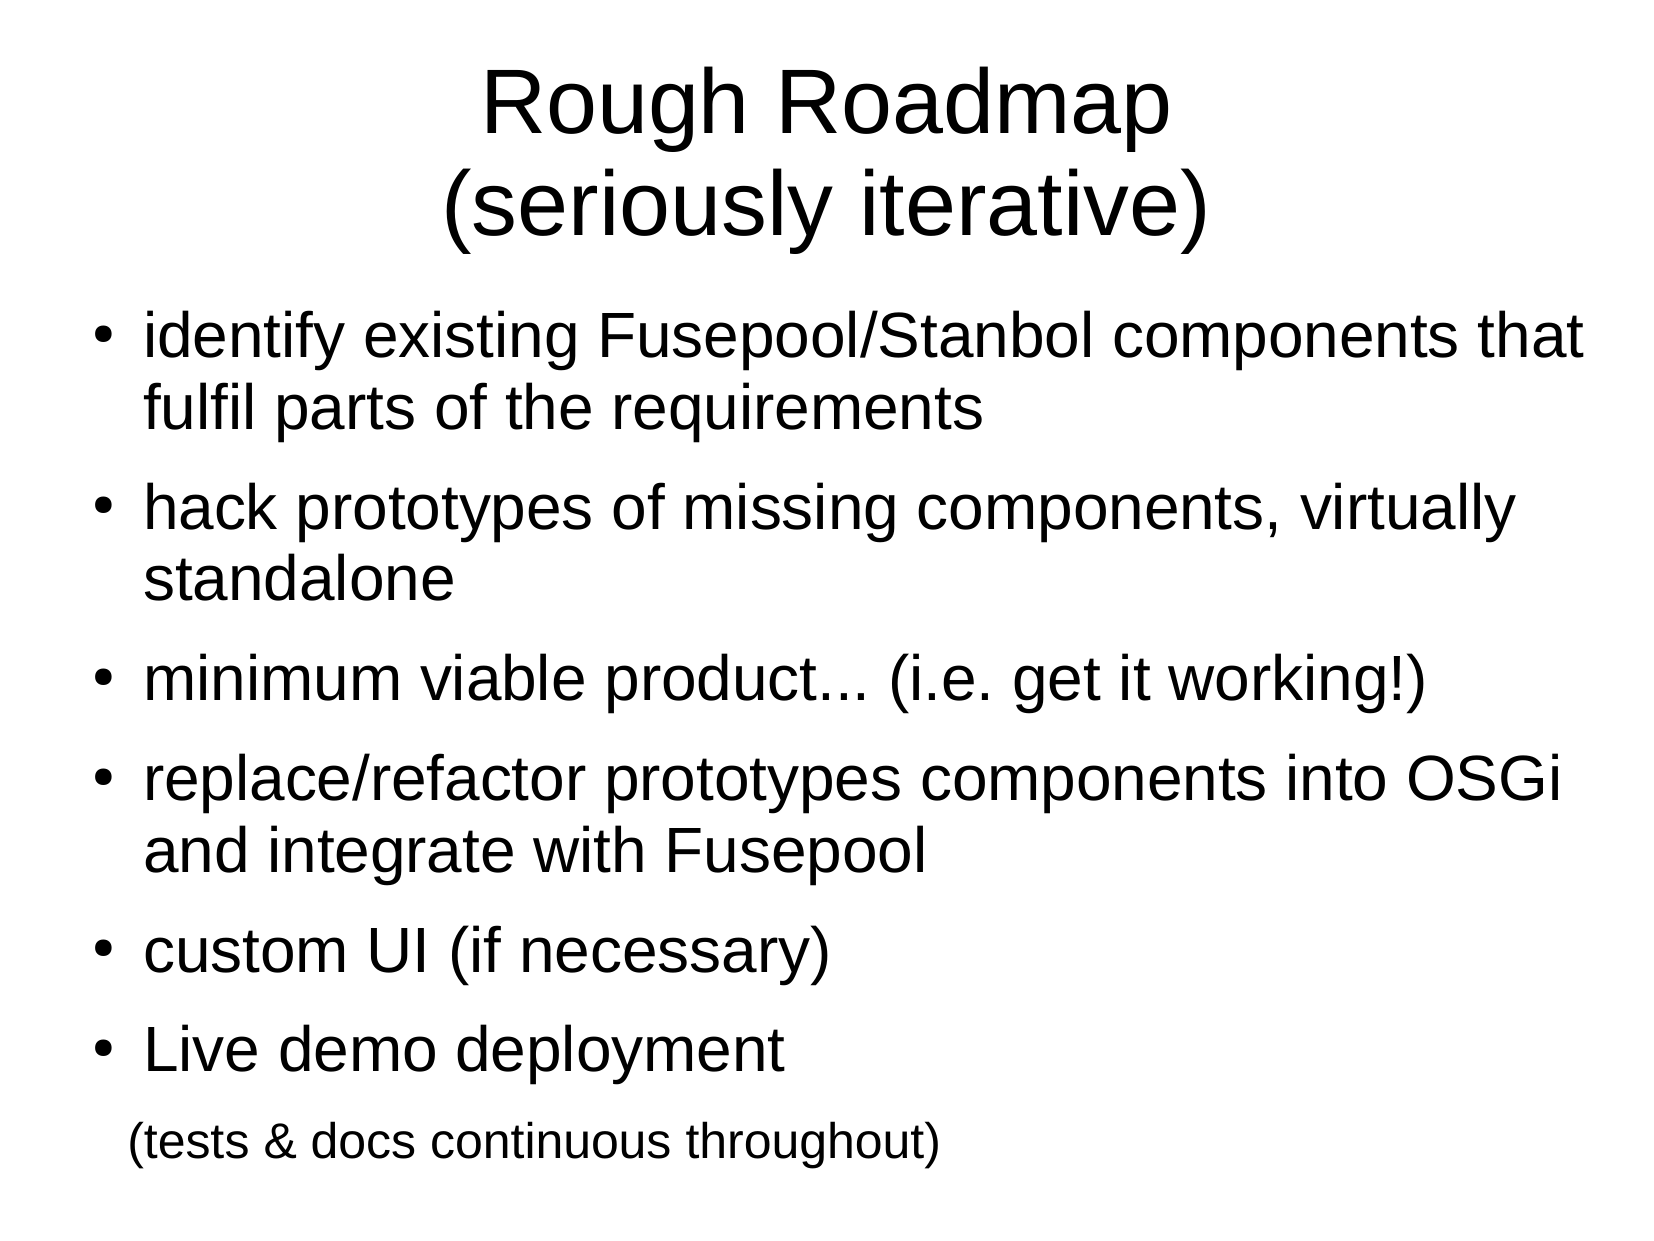

# Rough Roadmap (seriously iterative)
identify existing Fusepool/Stanbol components that fulfil parts of the requirements
hack prototypes of missing components, virtually standalone
minimum viable product... (i.e. get it working!)
replace/refactor prototypes components into OSGi and integrate with Fusepool
custom UI (if necessary)
Live demo deployment
(tests & docs continuous throughout)